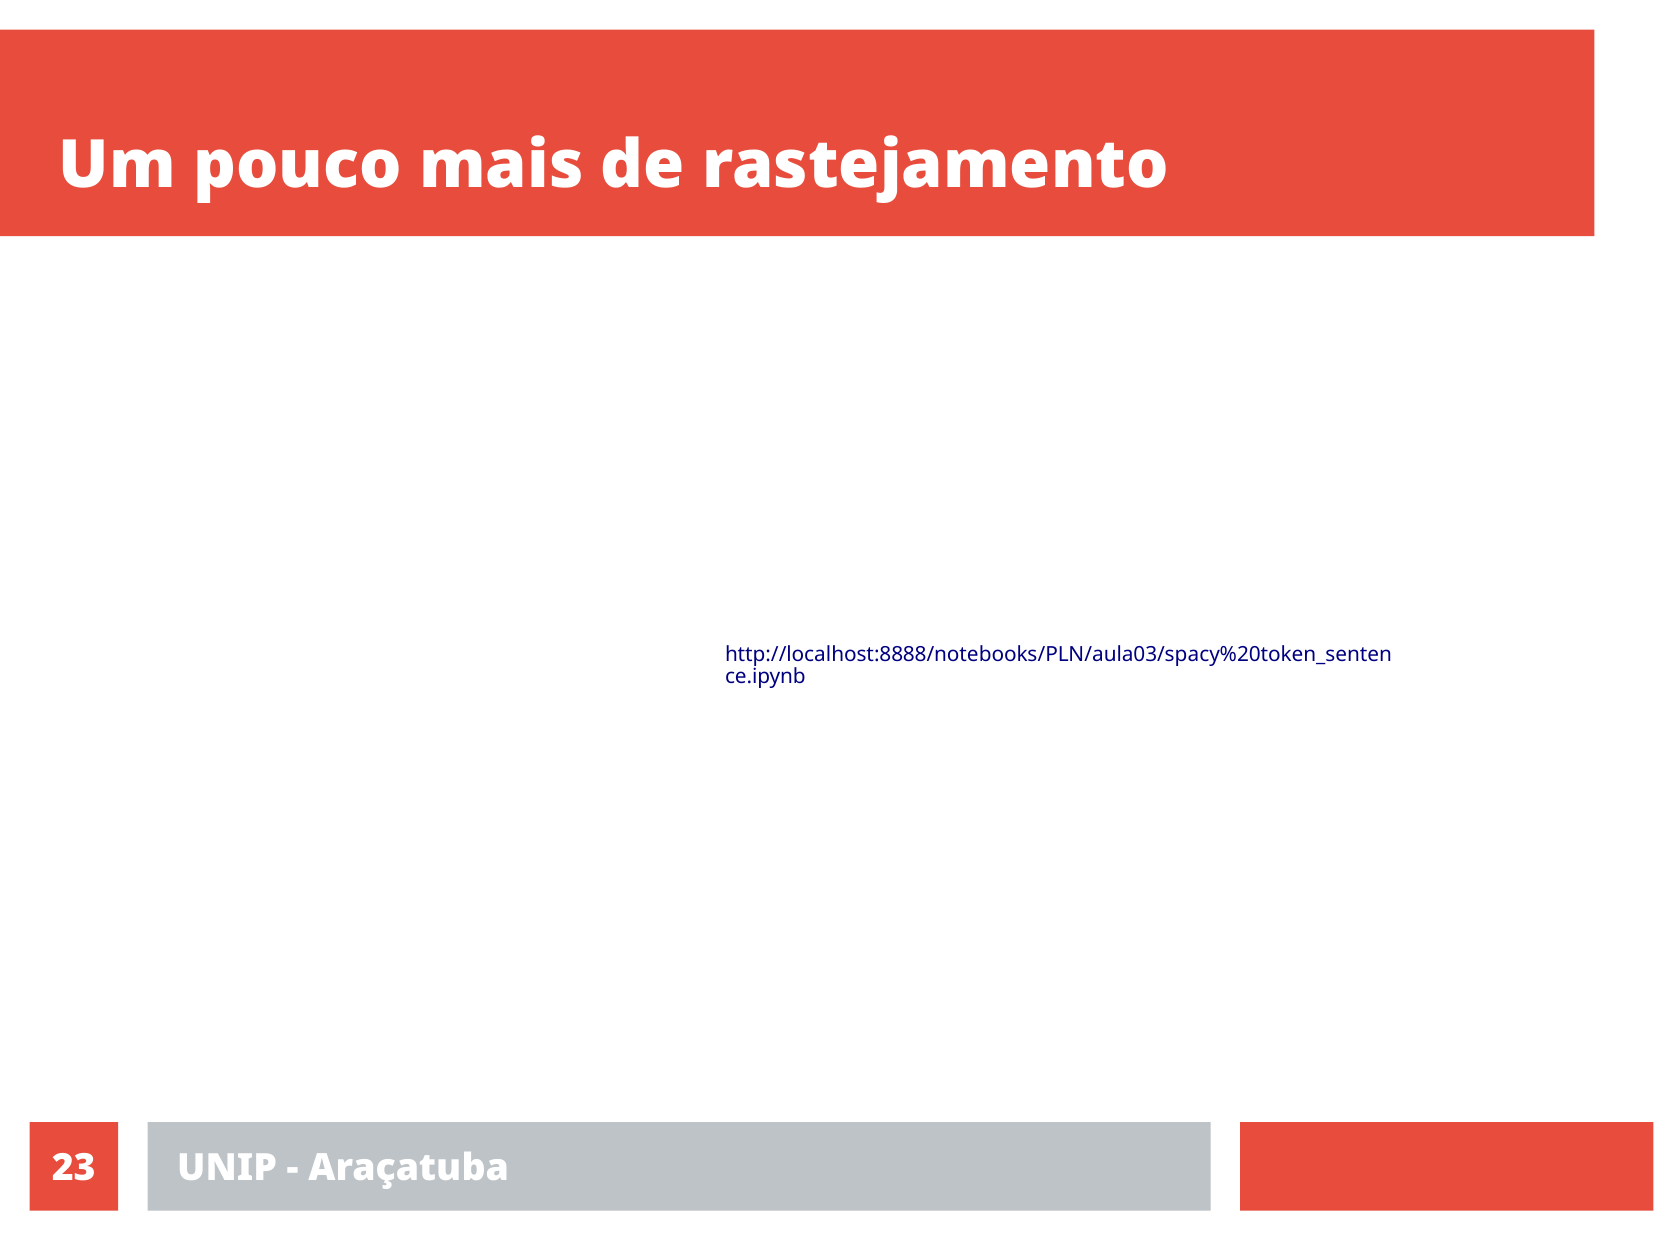

# Um pouco mais de rastejamento
http://localhost:8888/notebooks/PLN/aula03/spacy%20token_sentence.ipynb
23
UNIP - Araçatuba